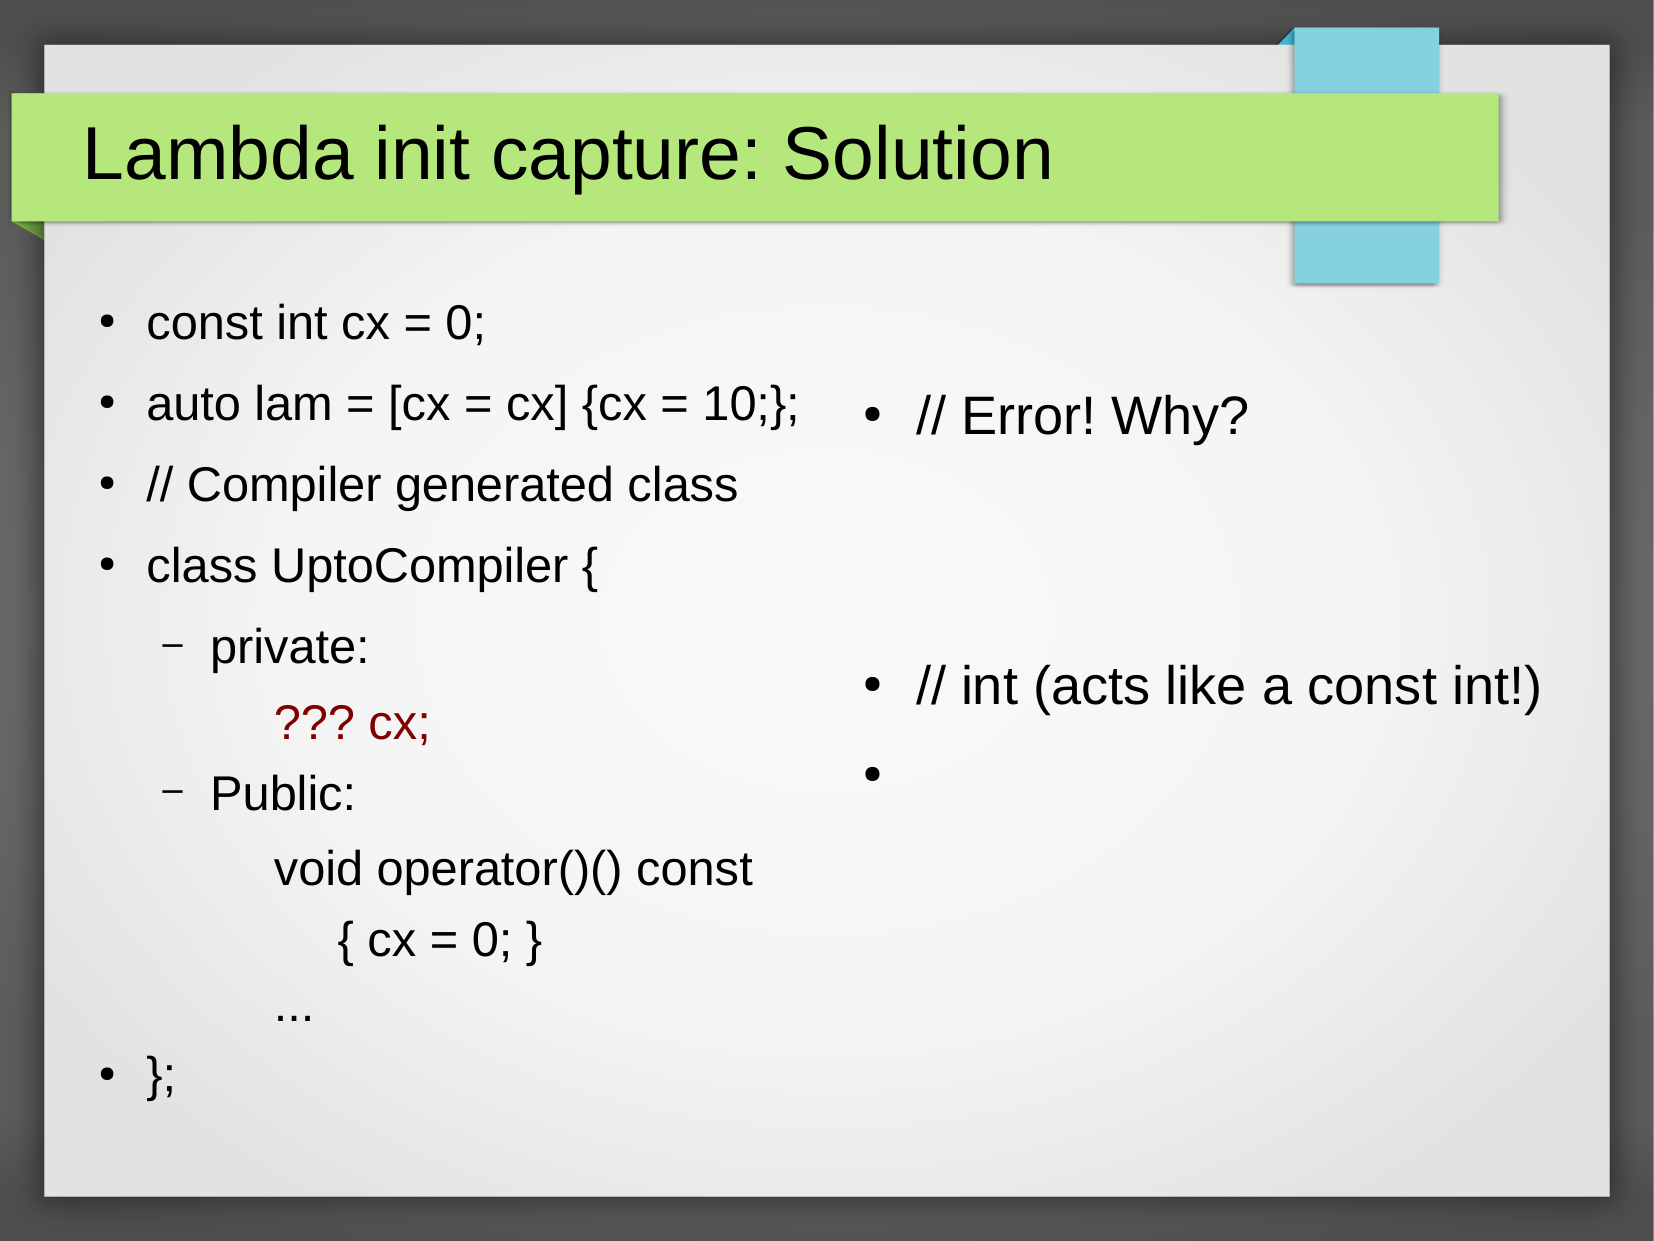

# Lambda init capture: Solution
const int cx = 0;
auto lam = [cx = cx] {cx = 10;};
// Compiler generated class
class UptoCompiler {
private:
??? cx;
Public:
void operator()() const
{ cx = 0; }
...
};
// Error! Why?
// int (acts like a const int!)